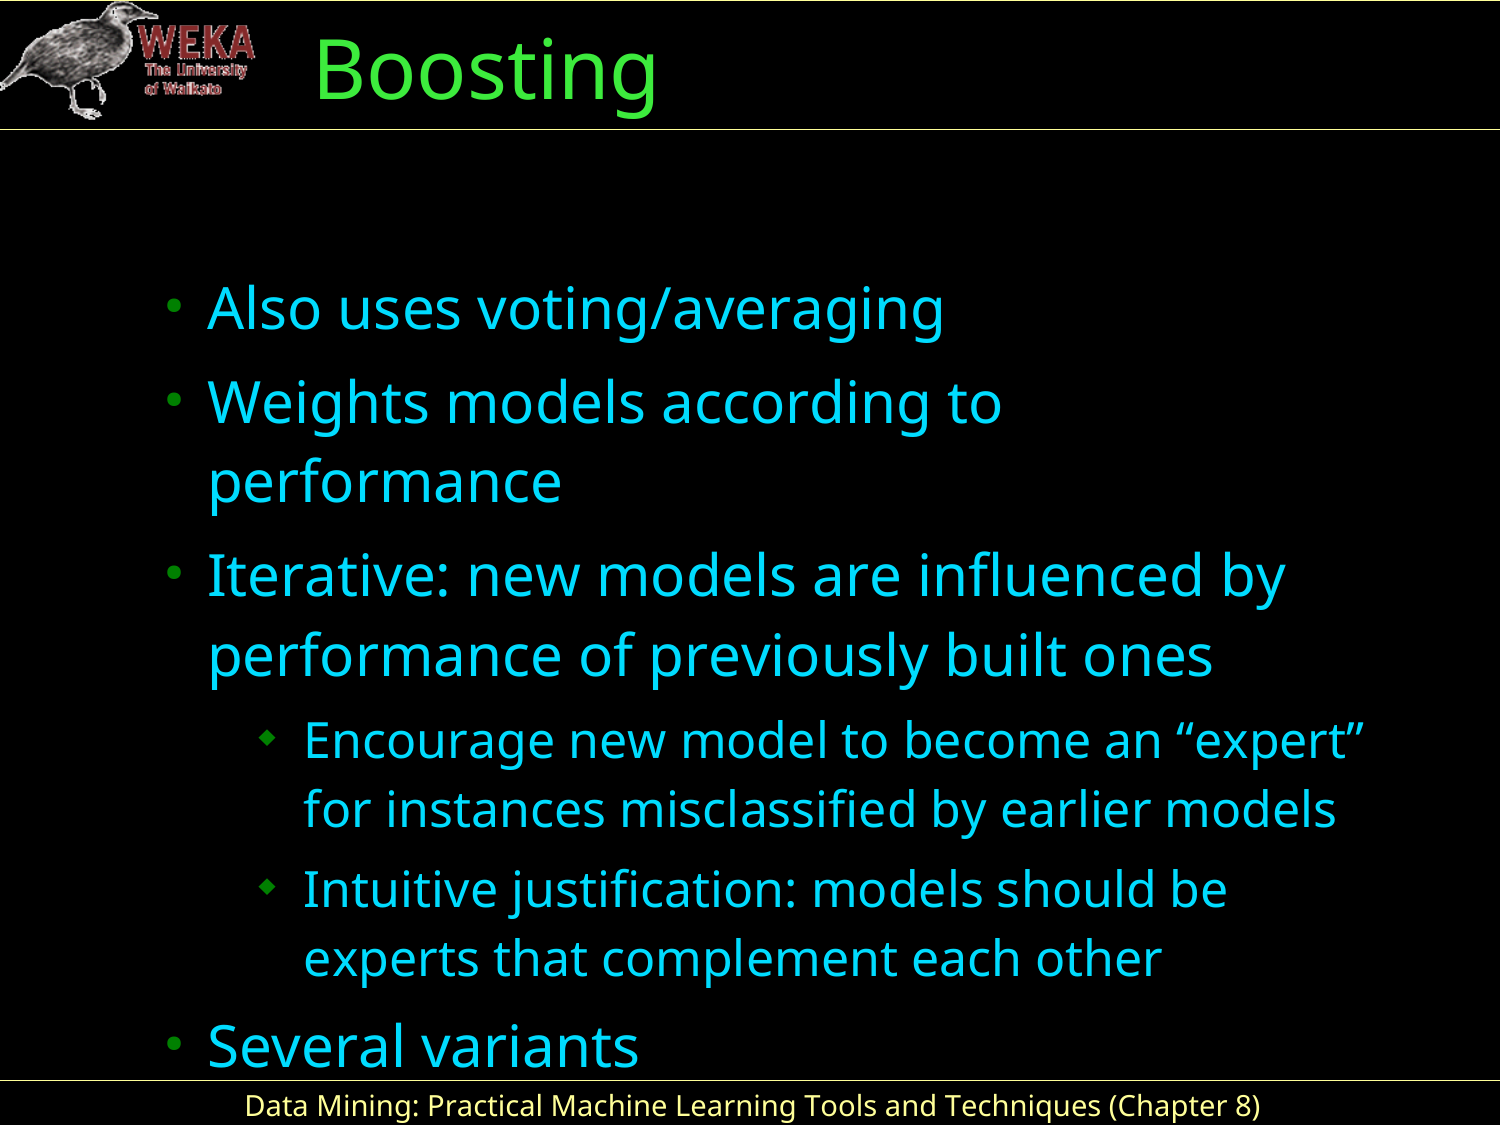

# Boosting
Also uses voting/averaging
Weights models according to performance
Iterative: new models are influenced by performance of previously built ones
Encourage new model to become an “expert” for instances misclassified by earlier models
Intuitive justification: models should be experts that complement each other
Several variants
Data Mining: Practical Machine Learning Tools and Techniques (Chapter 8)